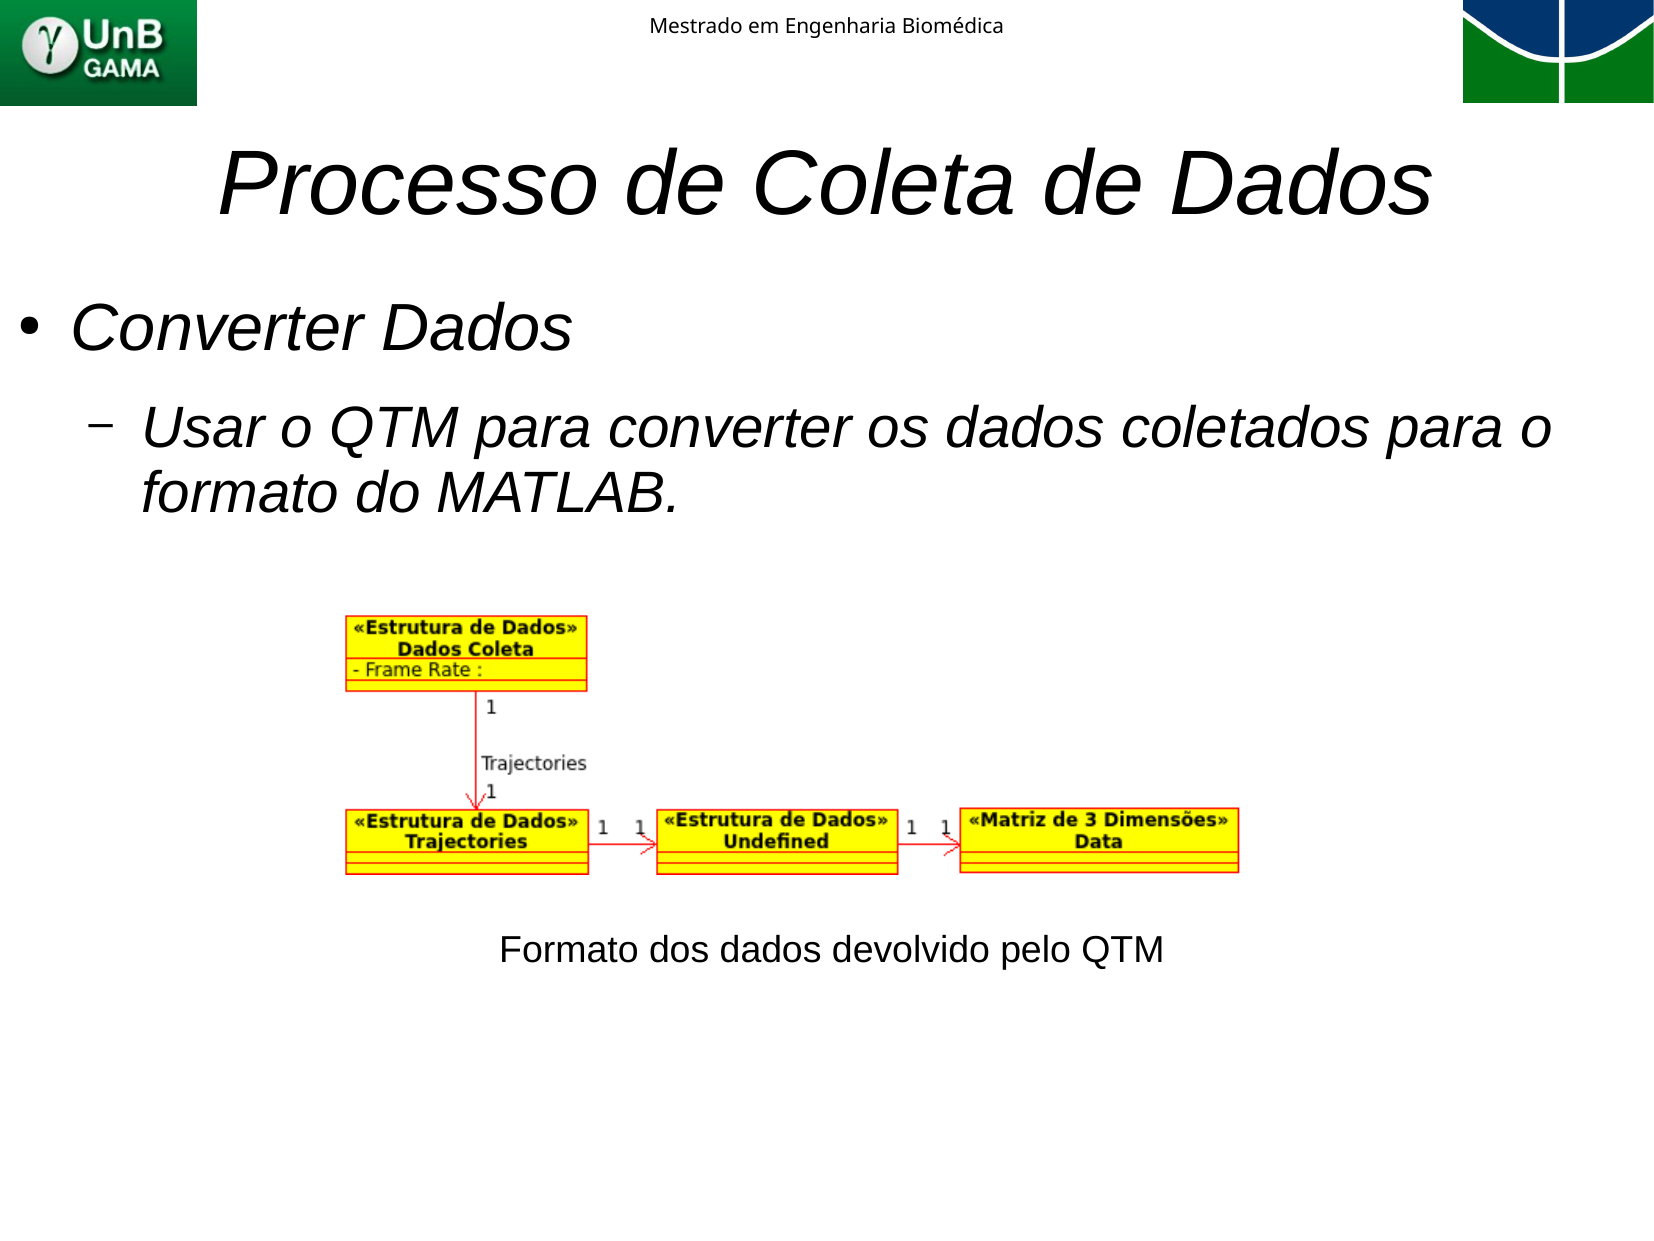

# Processo de Coleta de Dados
Converter Dados
Usar o QTM para converter os dados coletados para o formato do MATLAB.
Formato dos dados devolvido pelo QTM